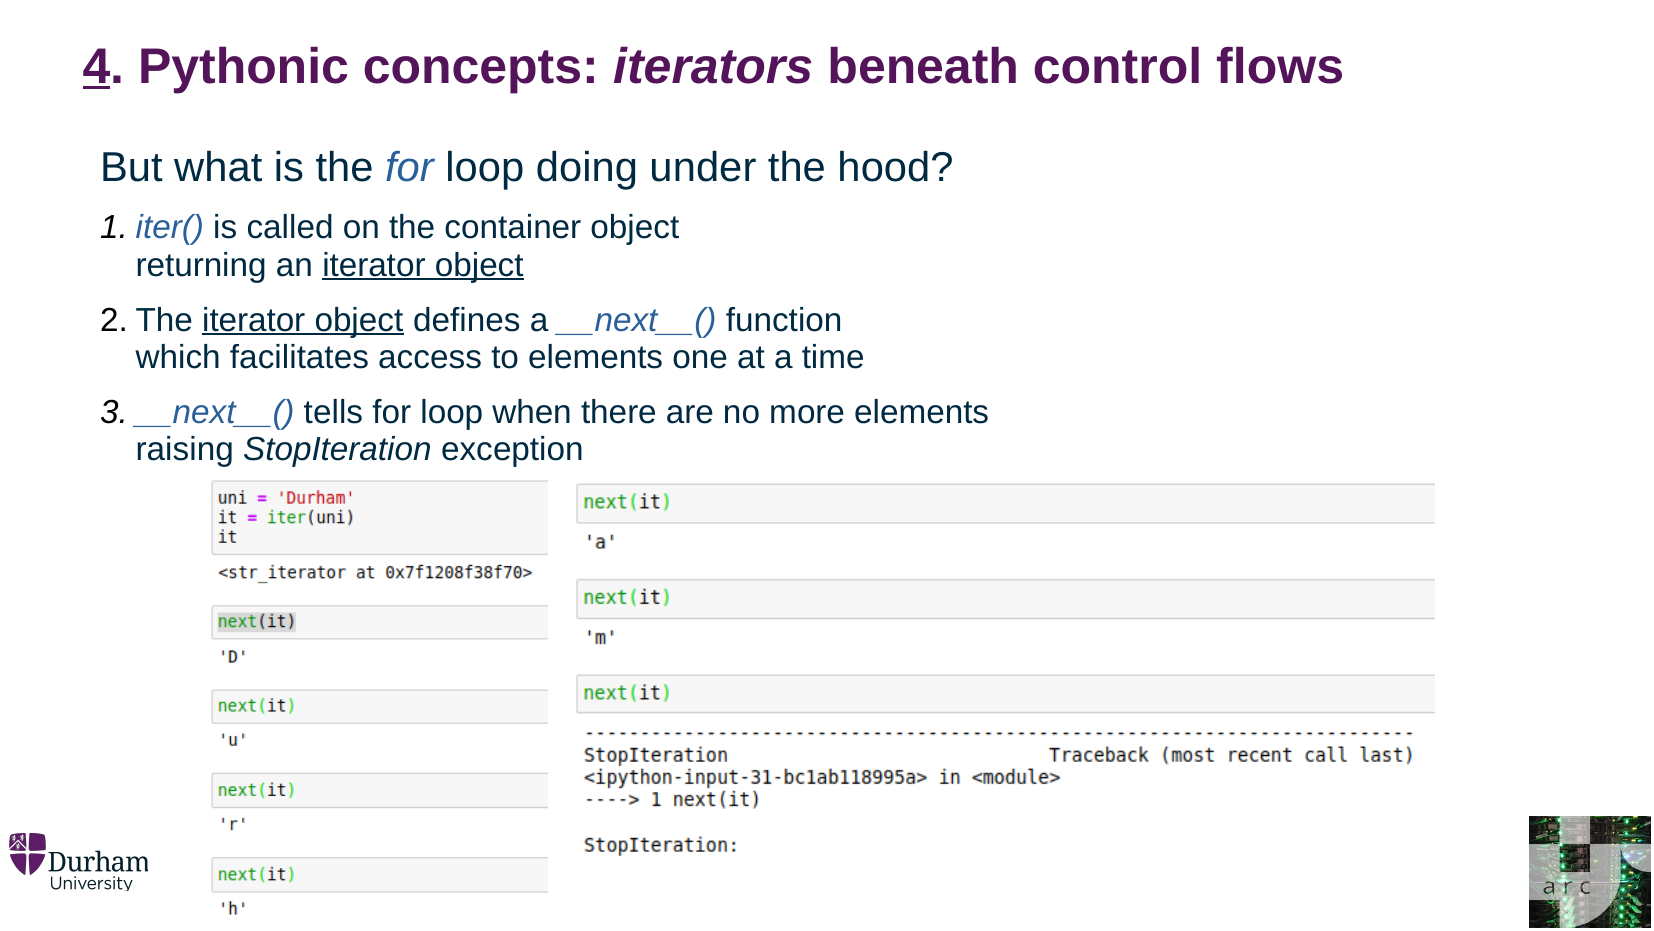

# 4. Pythonic concepts: iterators beneath control flows
But what is the for loop doing under the hood?
iter() is called on the container object
returning an iterator object
The iterator object defines a __next__() function
which facilitates access to elements one at a time
__next__() tells for loop when there are no more elements
raising StopIteration exception